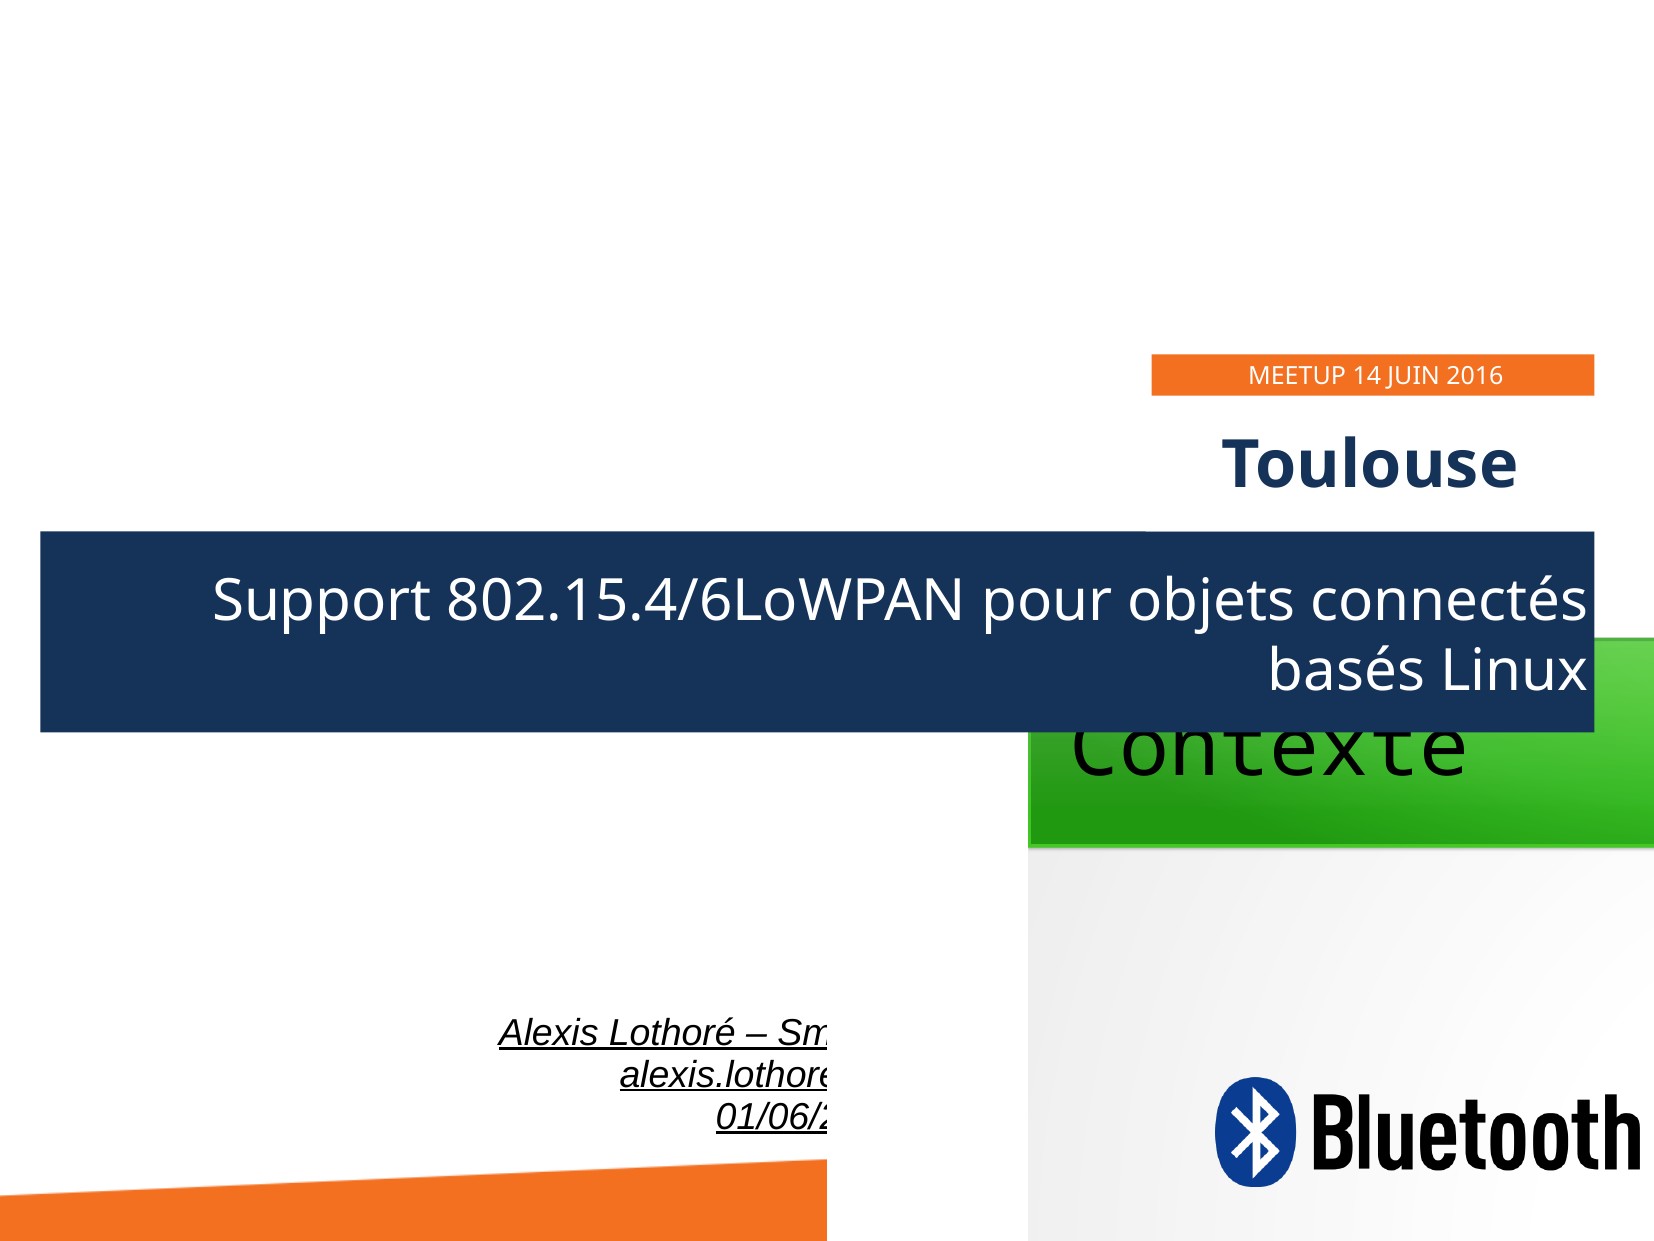

MEETUP 14 JUIN 2016
Toulouse
# Support 802.15.4/6LoWPAN pour objets connectés basés Linux
Alexis Lothoré – Smile ECS Toulouse
alexis.lothore@smile.fr
01/06/2017